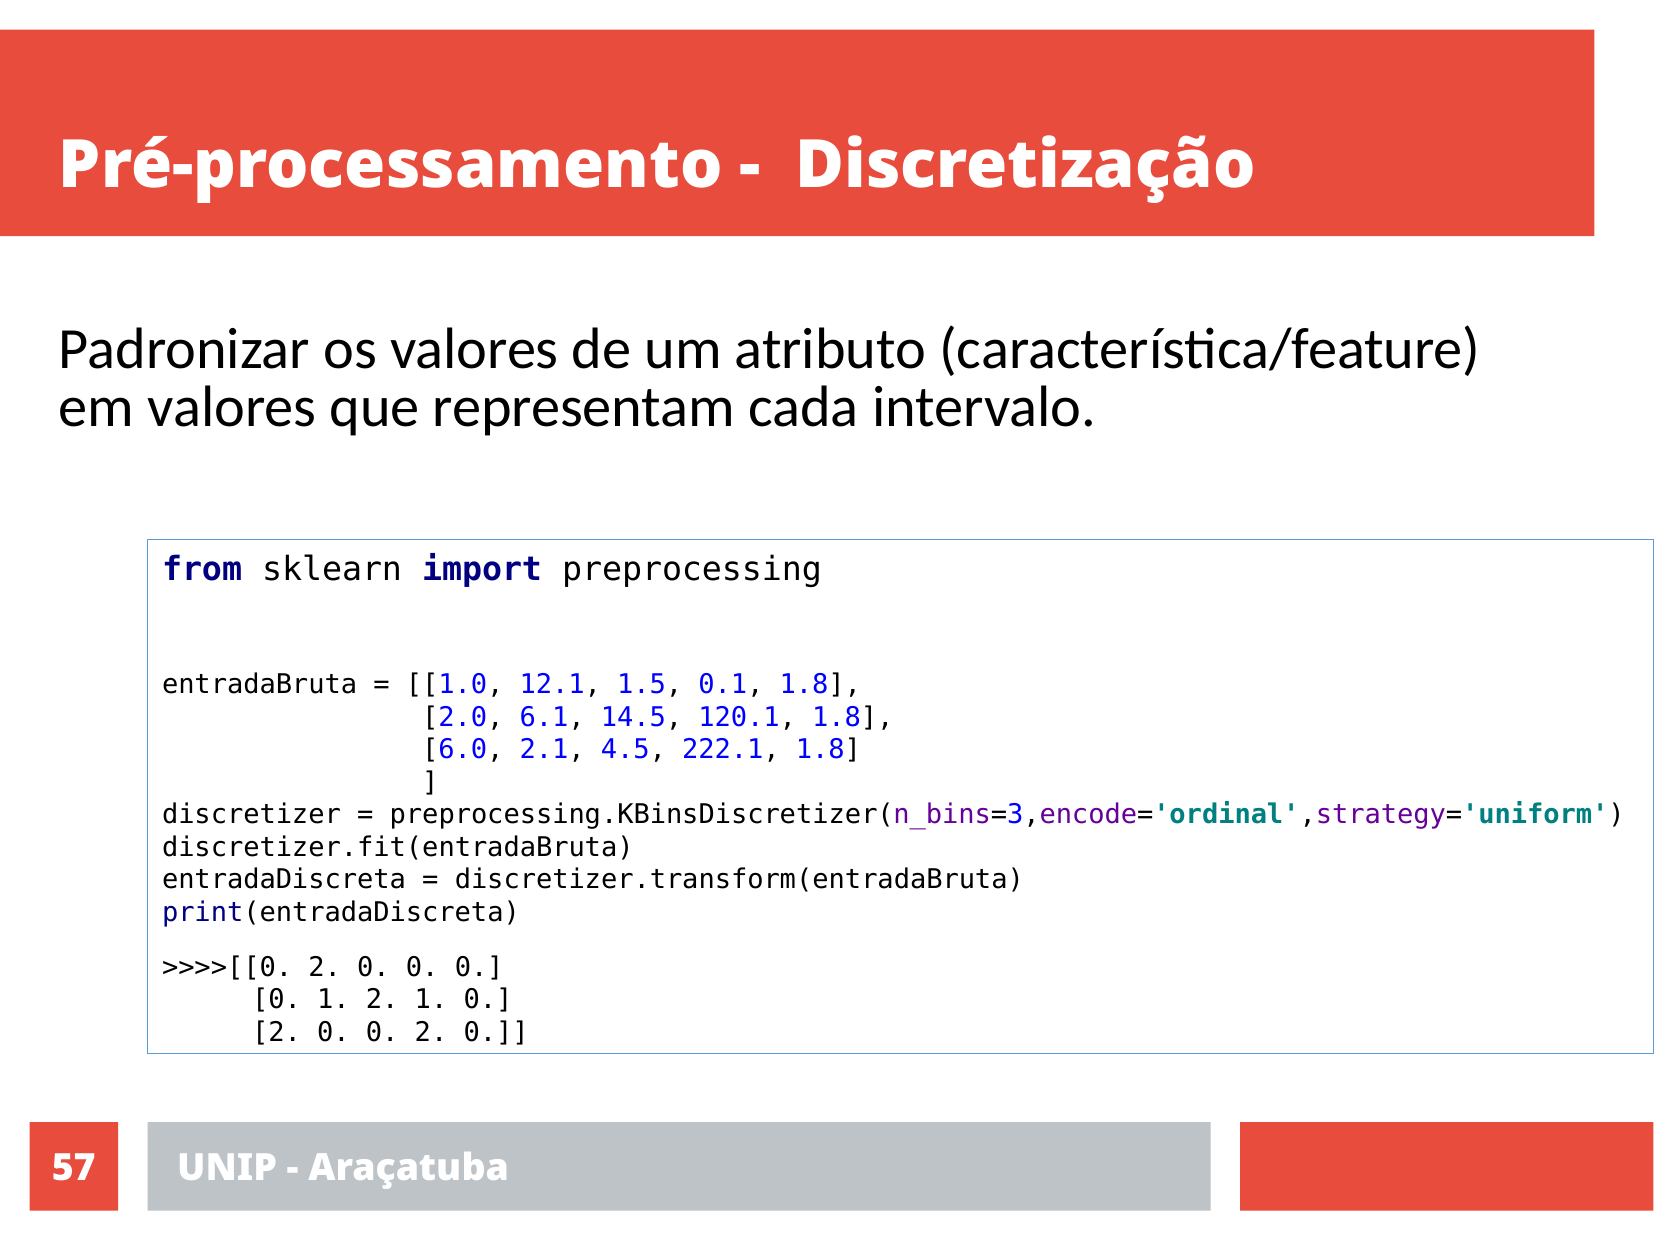

# Pré-processamento - Discretização
Padronizar os valores de um atributo (característica/feature) em valores que representam cada intervalo.
from sklearn import preprocessing
entradaBruta = [[1.0, 12.1, 1.5, 0.1, 1.8],
 [2.0, 6.1, 14.5, 120.1, 1.8],
 [6.0, 2.1, 4.5, 222.1, 1.8]
 ]
discretizer = preprocessing.KBinsDiscretizer(n_bins=3,encode='ordinal',strategy='uniform')
discretizer.fit(entradaBruta)
entradaDiscreta = discretizer.transform(entradaBruta)
print(entradaDiscreta)
>>>>[[0. 2. 0. 0. 0.]
 	 [0. 1. 2. 1. 0.]
 	 [2. 0. 0. 2. 0.]]
57
UNIP - Araçatuba